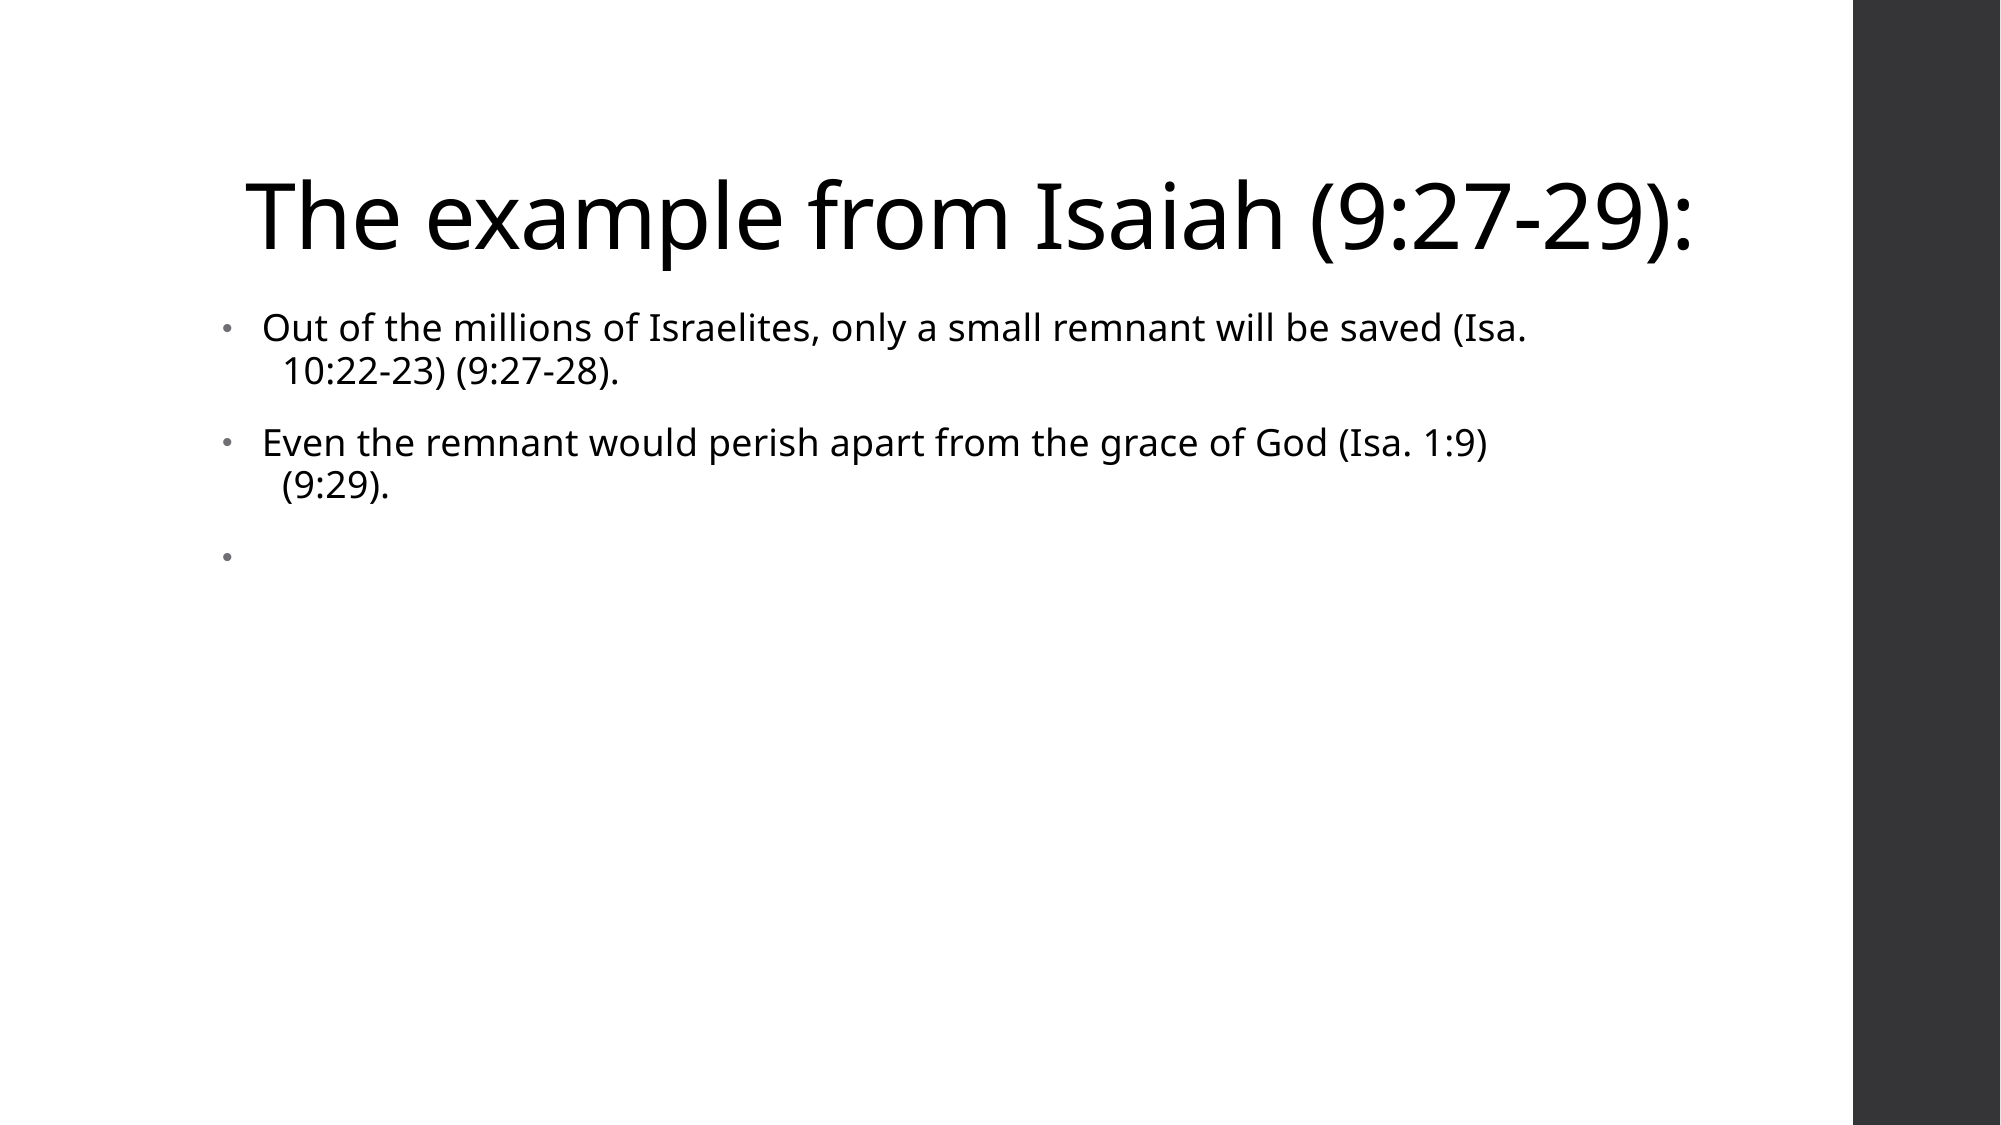

# The example from Isaiah (9:27-29):
 Out of the millions of Israelites, only a small remnant will be saved (Isa. 10:22-23) (9:27-28).
 Even the remnant would perish apart from the grace of God (Isa. 1:9) (9:29).